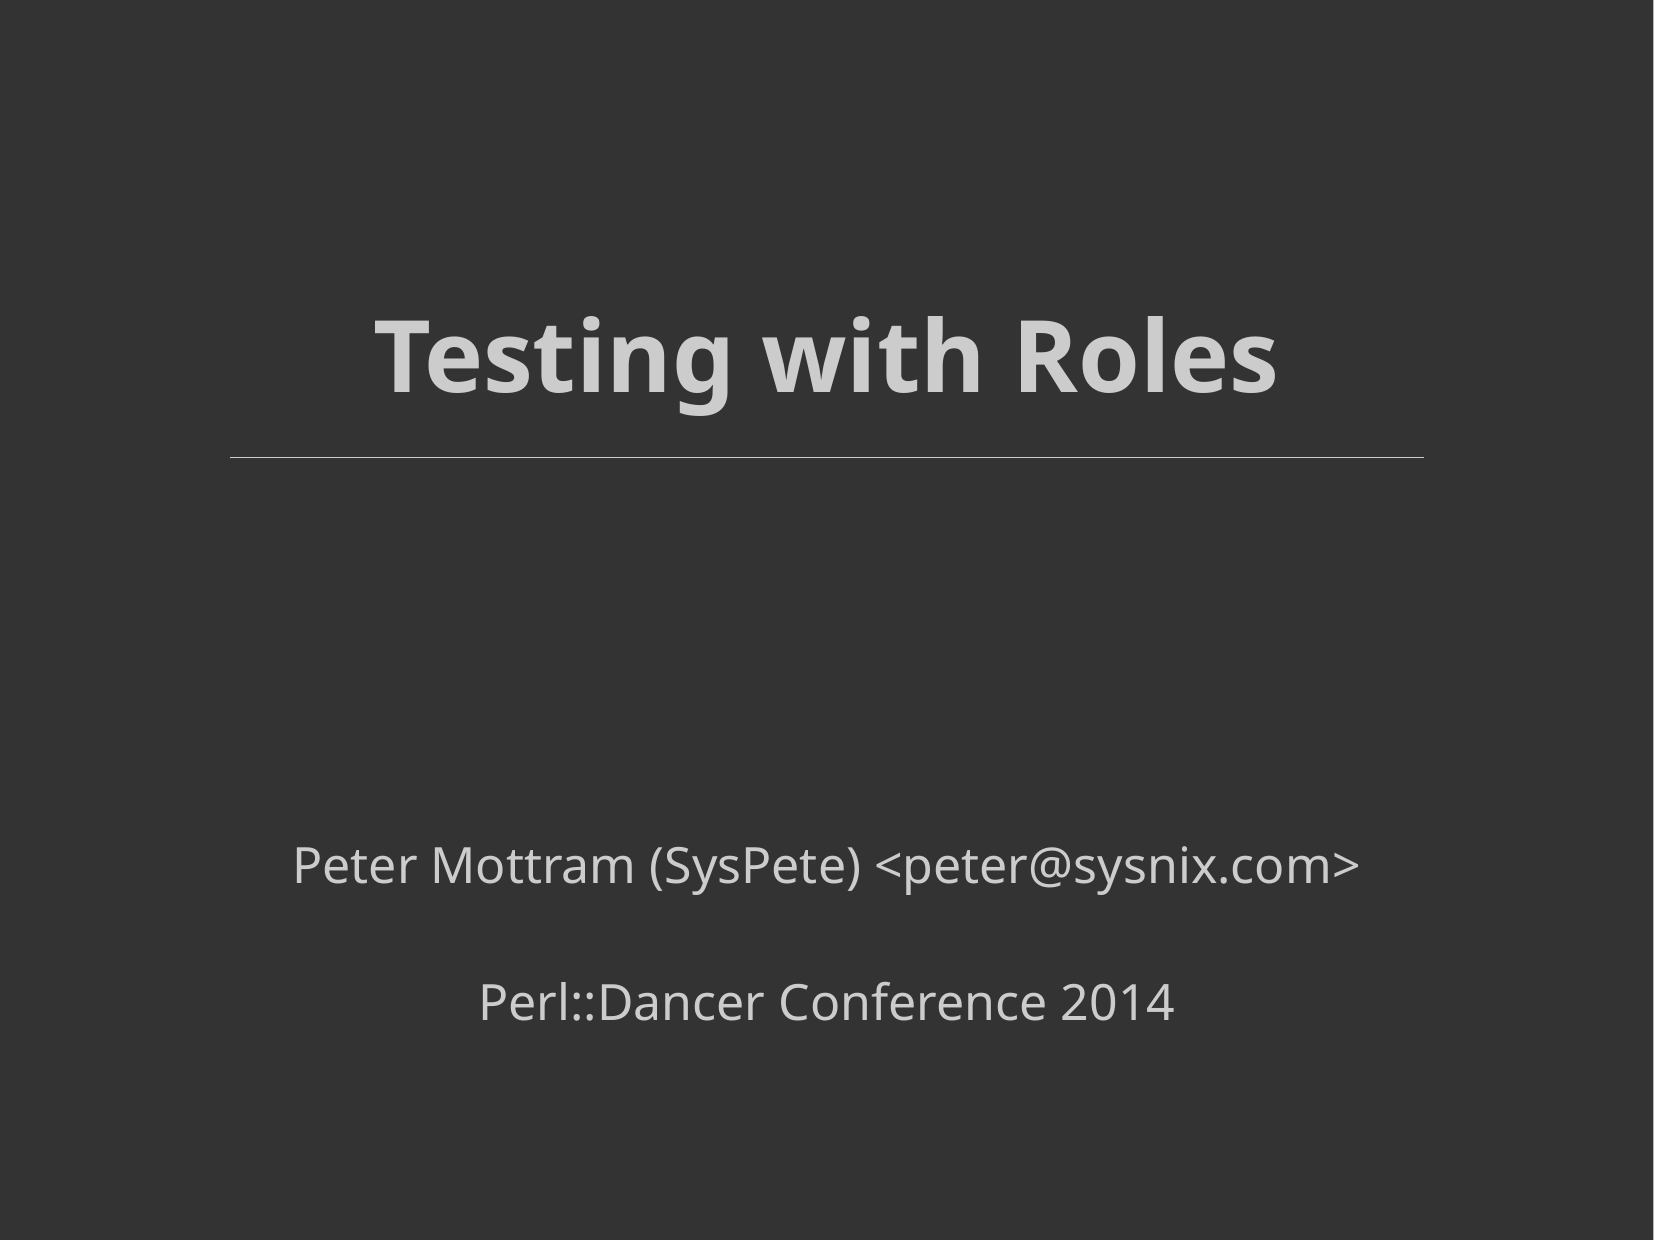

# Testing with Roles
Peter Mottram (SysPete) <peter@sysnix.com>
Perl::Dancer Conference 2014